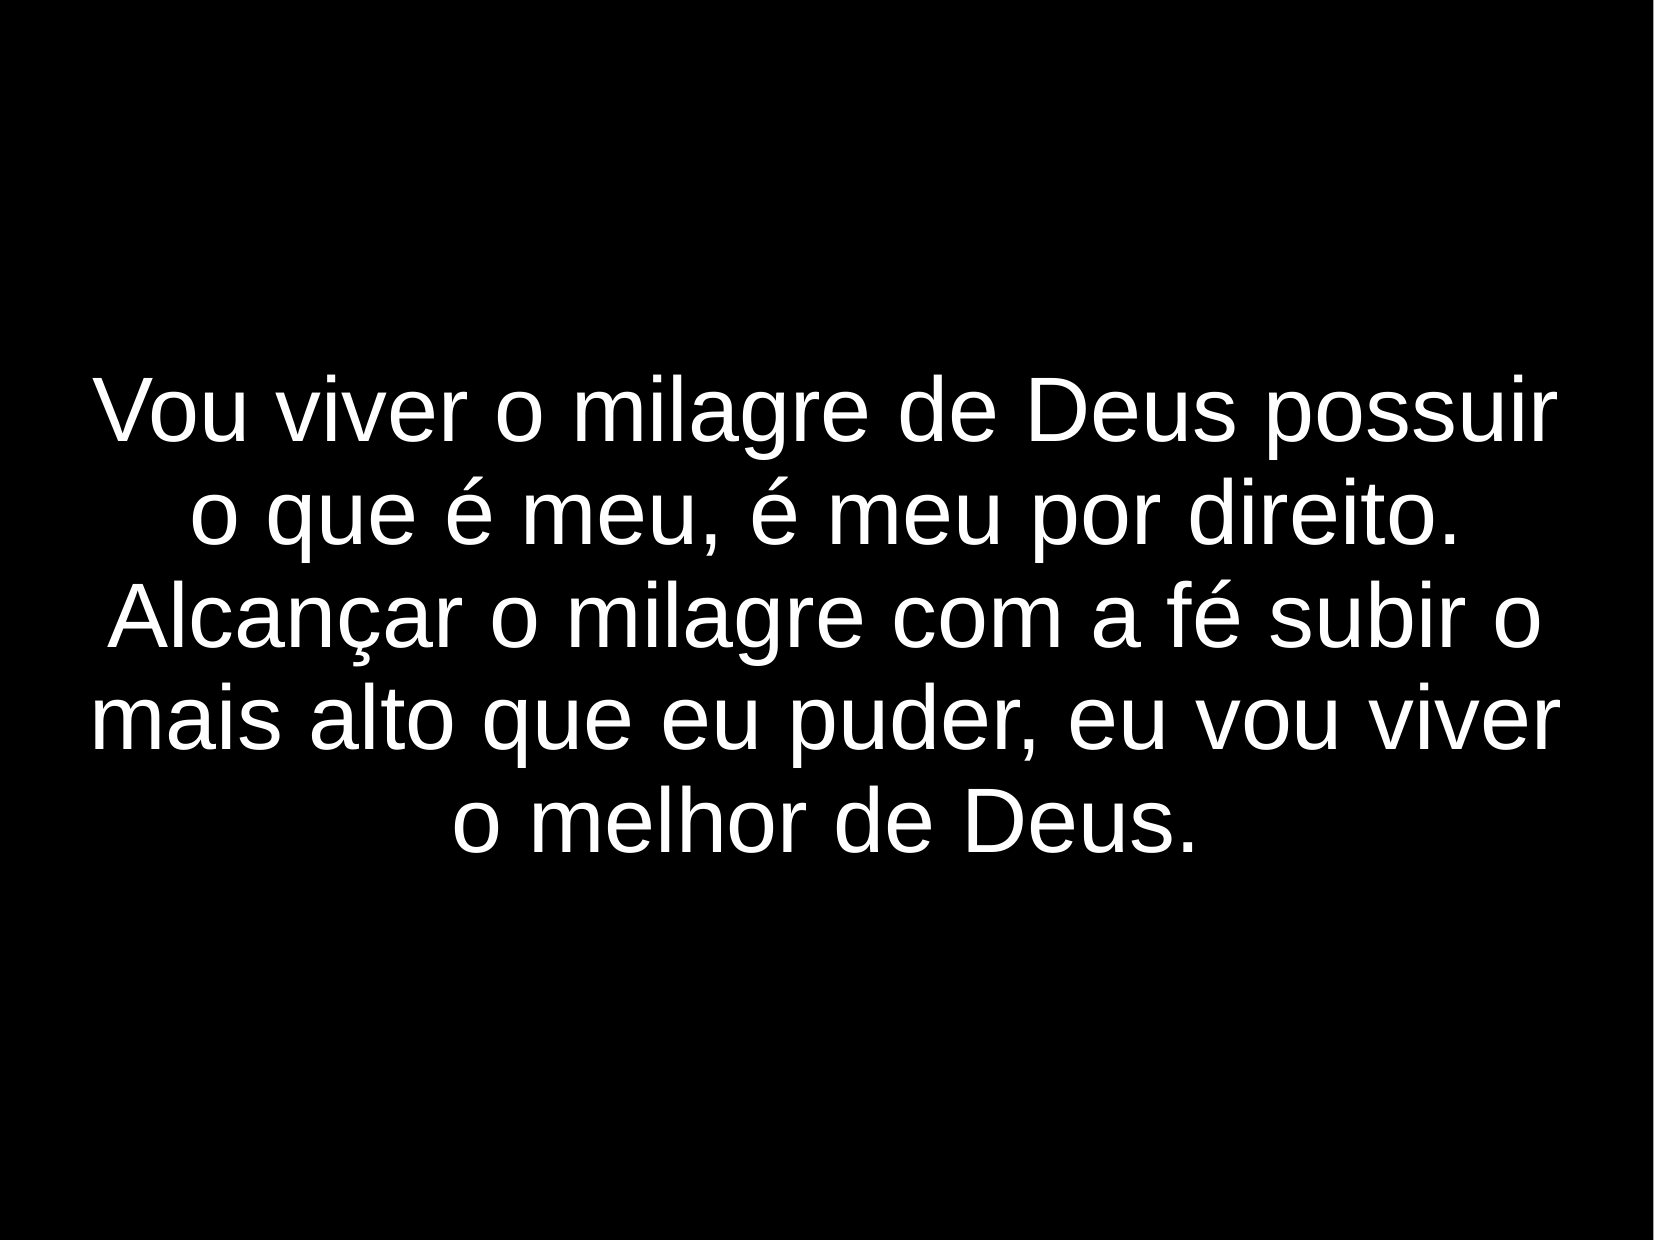

# Vou viver o milagre de Deus possuir o que é meu, é meu por direito.
Alcançar o milagre com a fé subir o mais alto que eu puder, eu vou viver o melhor de Deus.